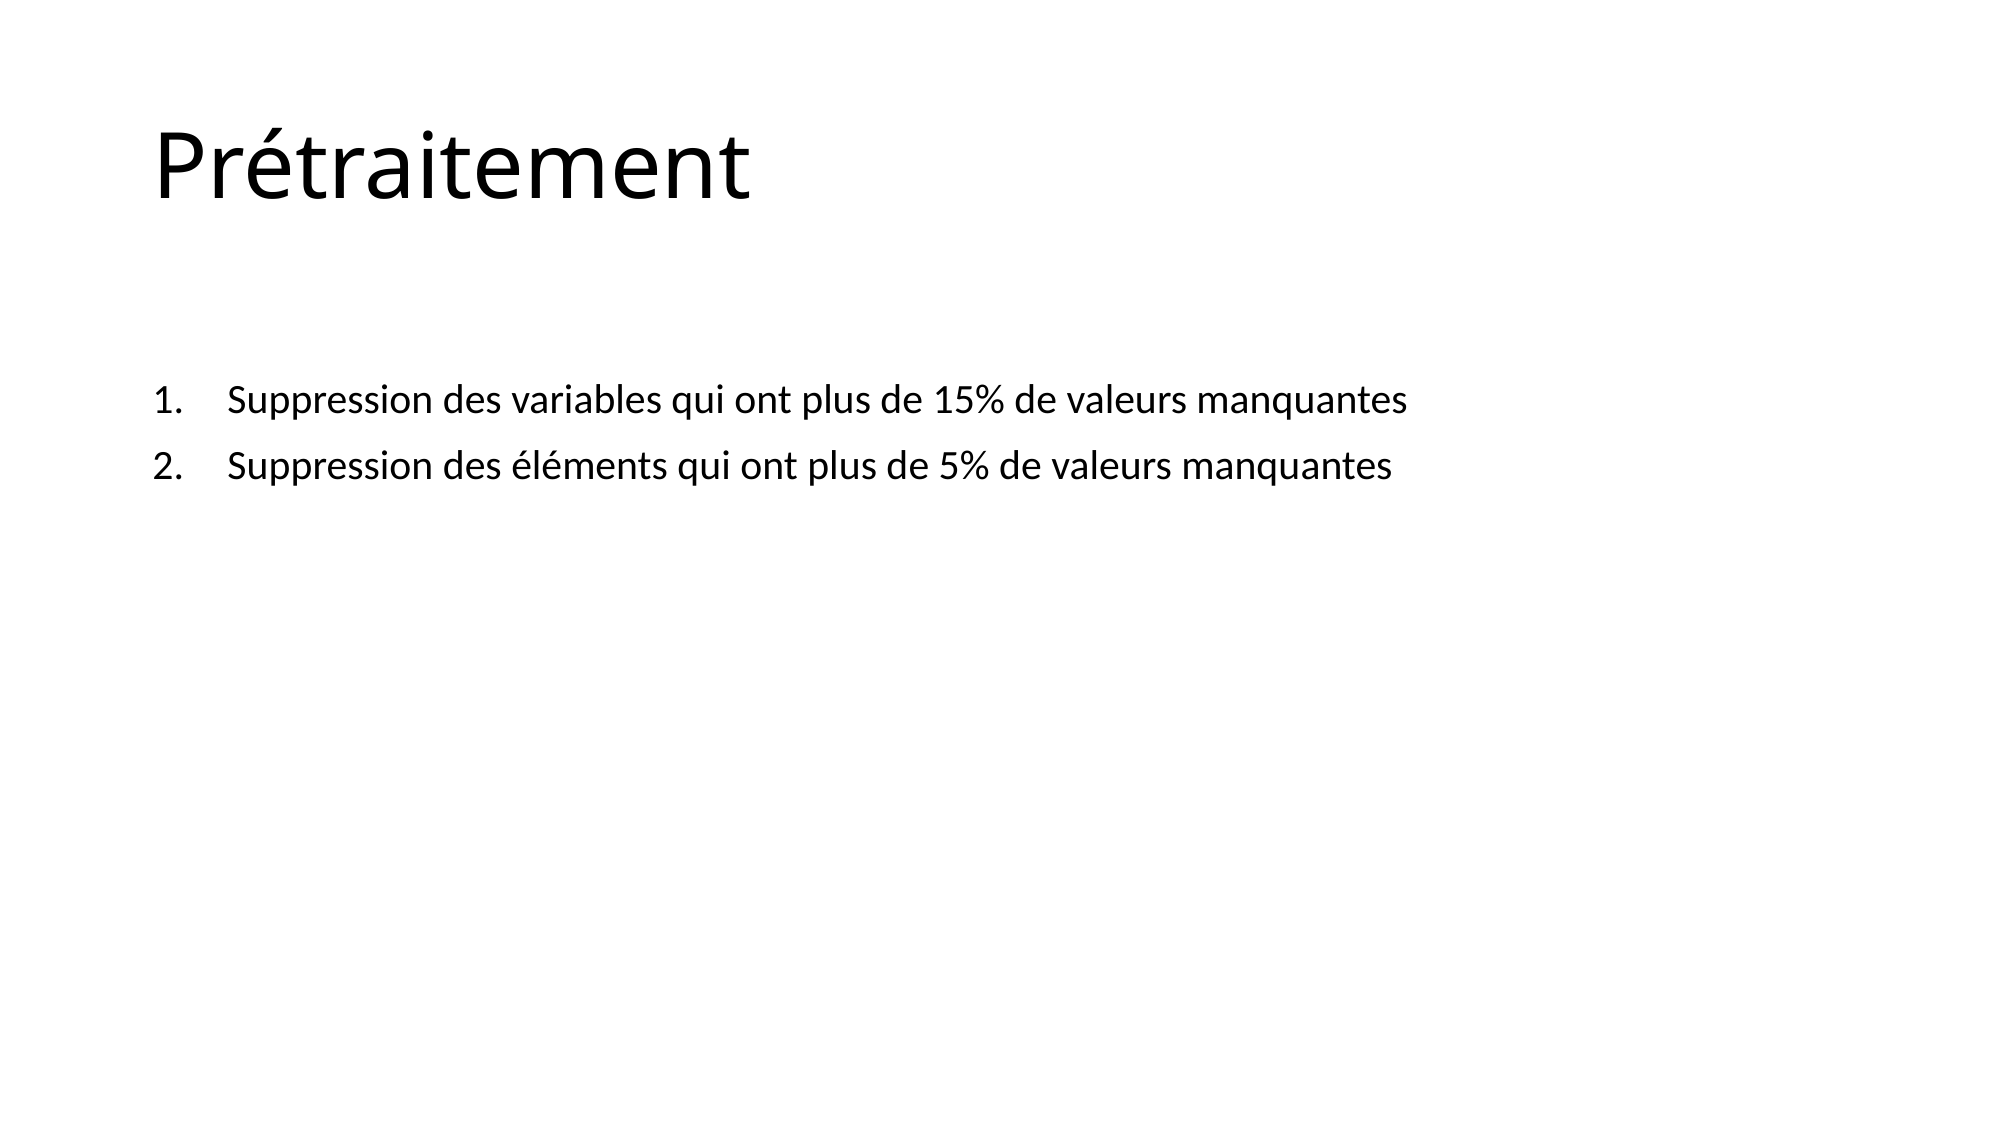

# Prétraitement
Suppression des variables qui ont plus de 15% de valeurs manquantes
Suppression des éléments qui ont plus de 5% de valeurs manquantes